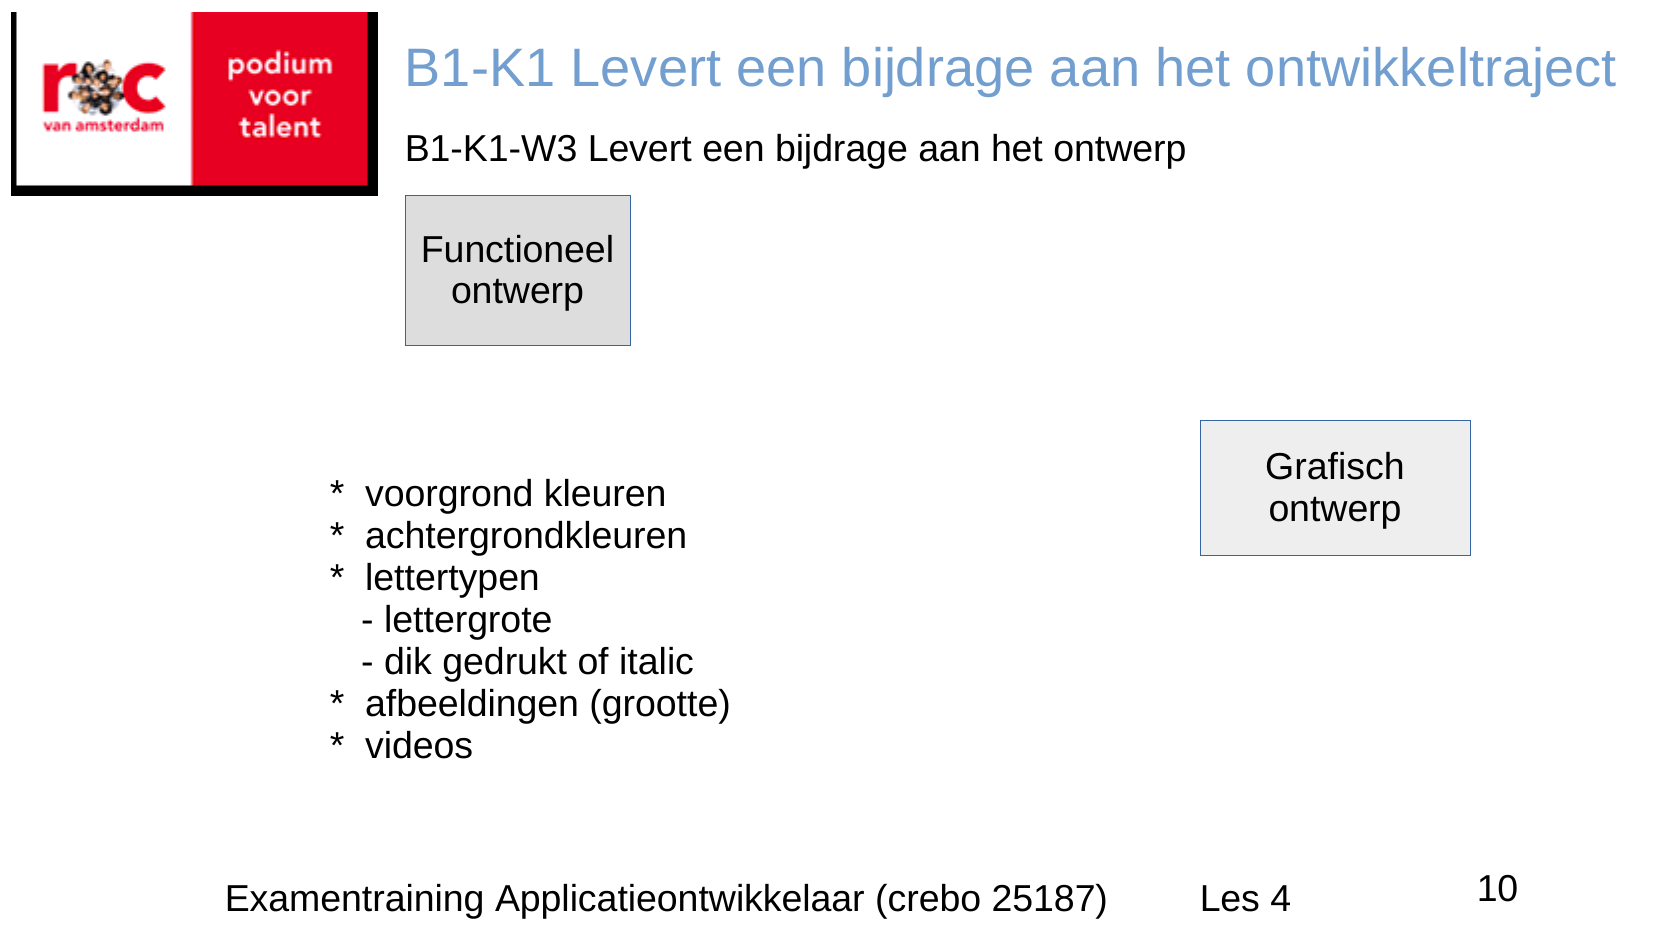

B1-K1 Levert een bijdrage aan het ontwikkeltraject
B1-K1-W3 Levert een bijdrage aan het ontwerp
Functioneel
ontwerp
Grafisch
ontwerp
* voorgrond kleuren
* achtergrondkleuren
* lettertypen
 - lettergrote
 - dik gedrukt of italic
* afbeeldingen (grootte)
* videos
Examentraining Applicatieontwikkelaar (crebo 25187)
Les 4